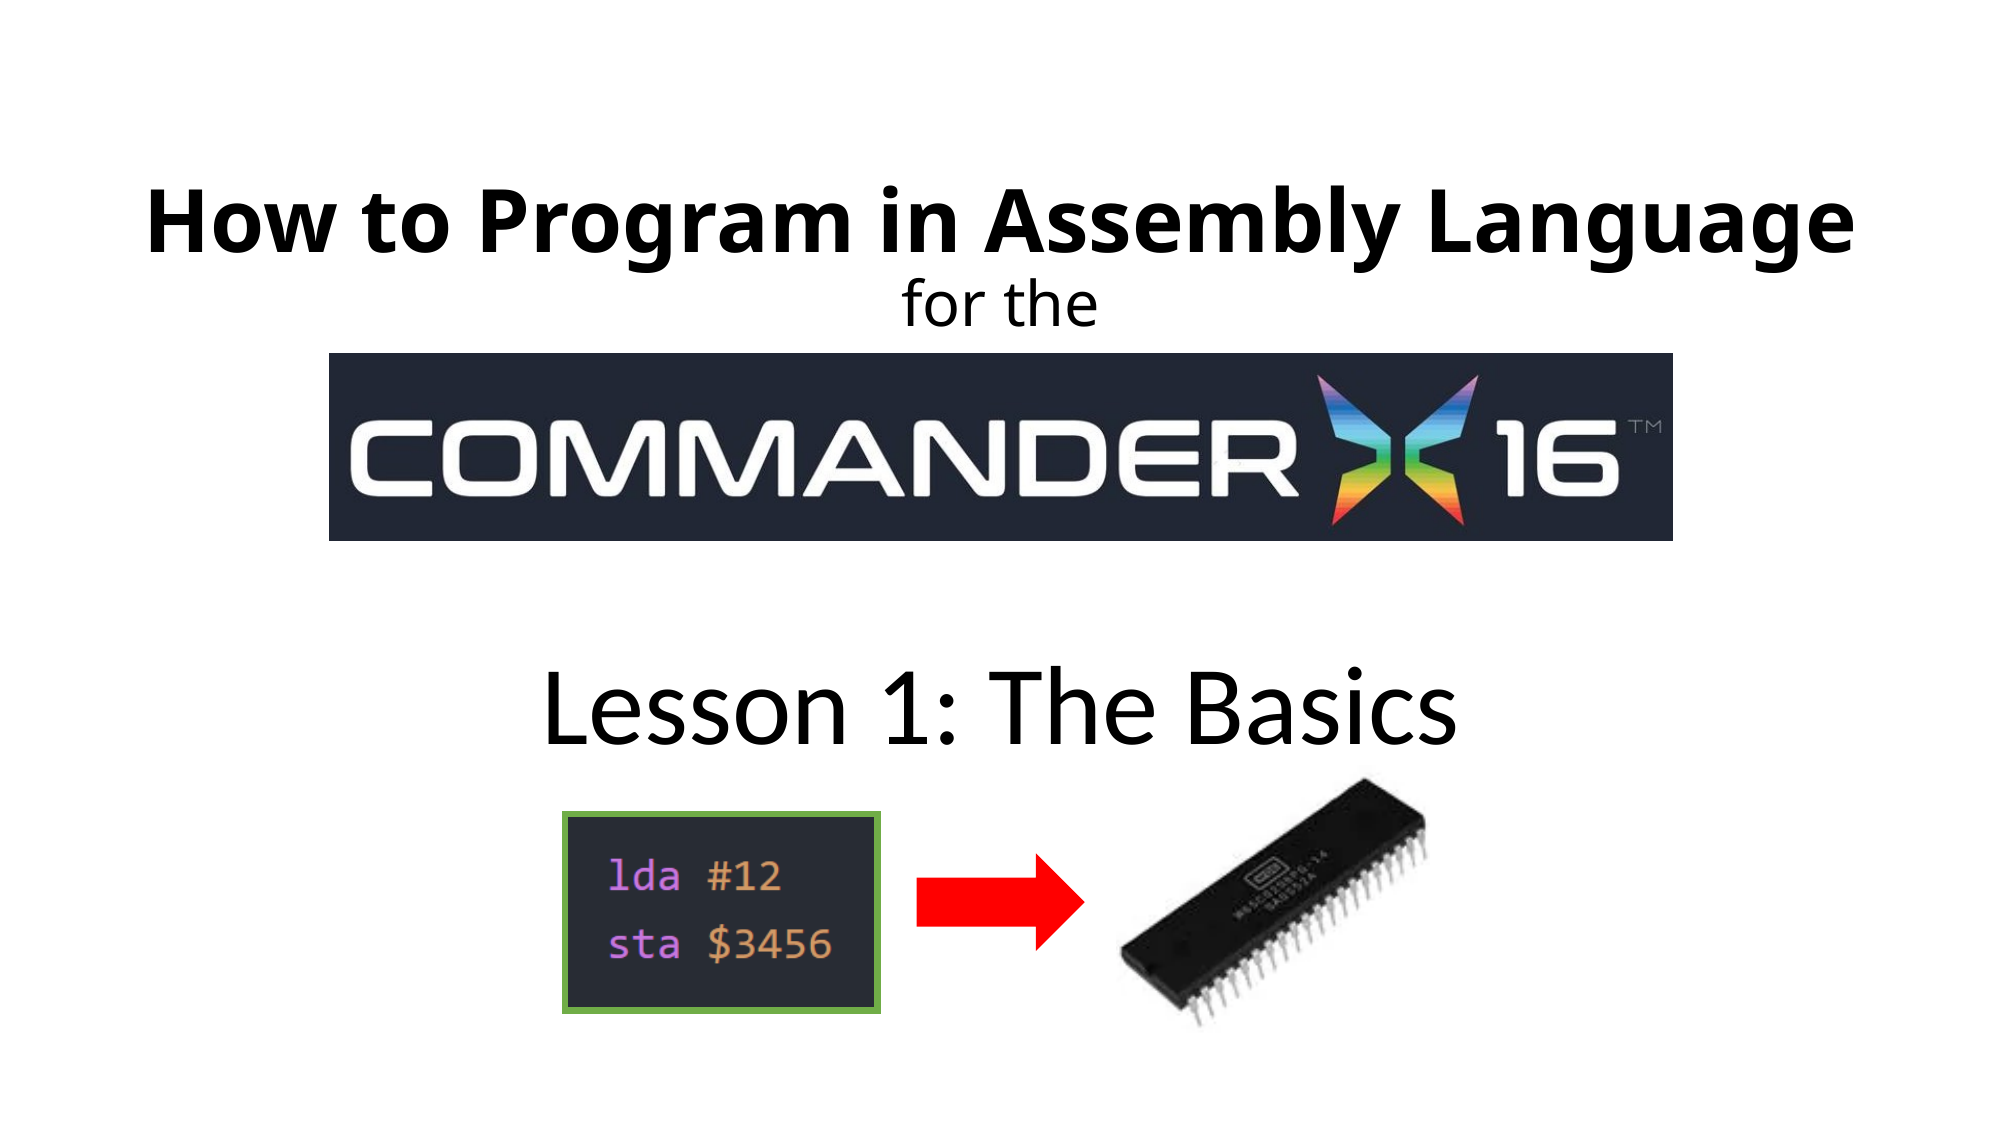

# How to Program in Assembly Language for the
Lesson 1: The Basics